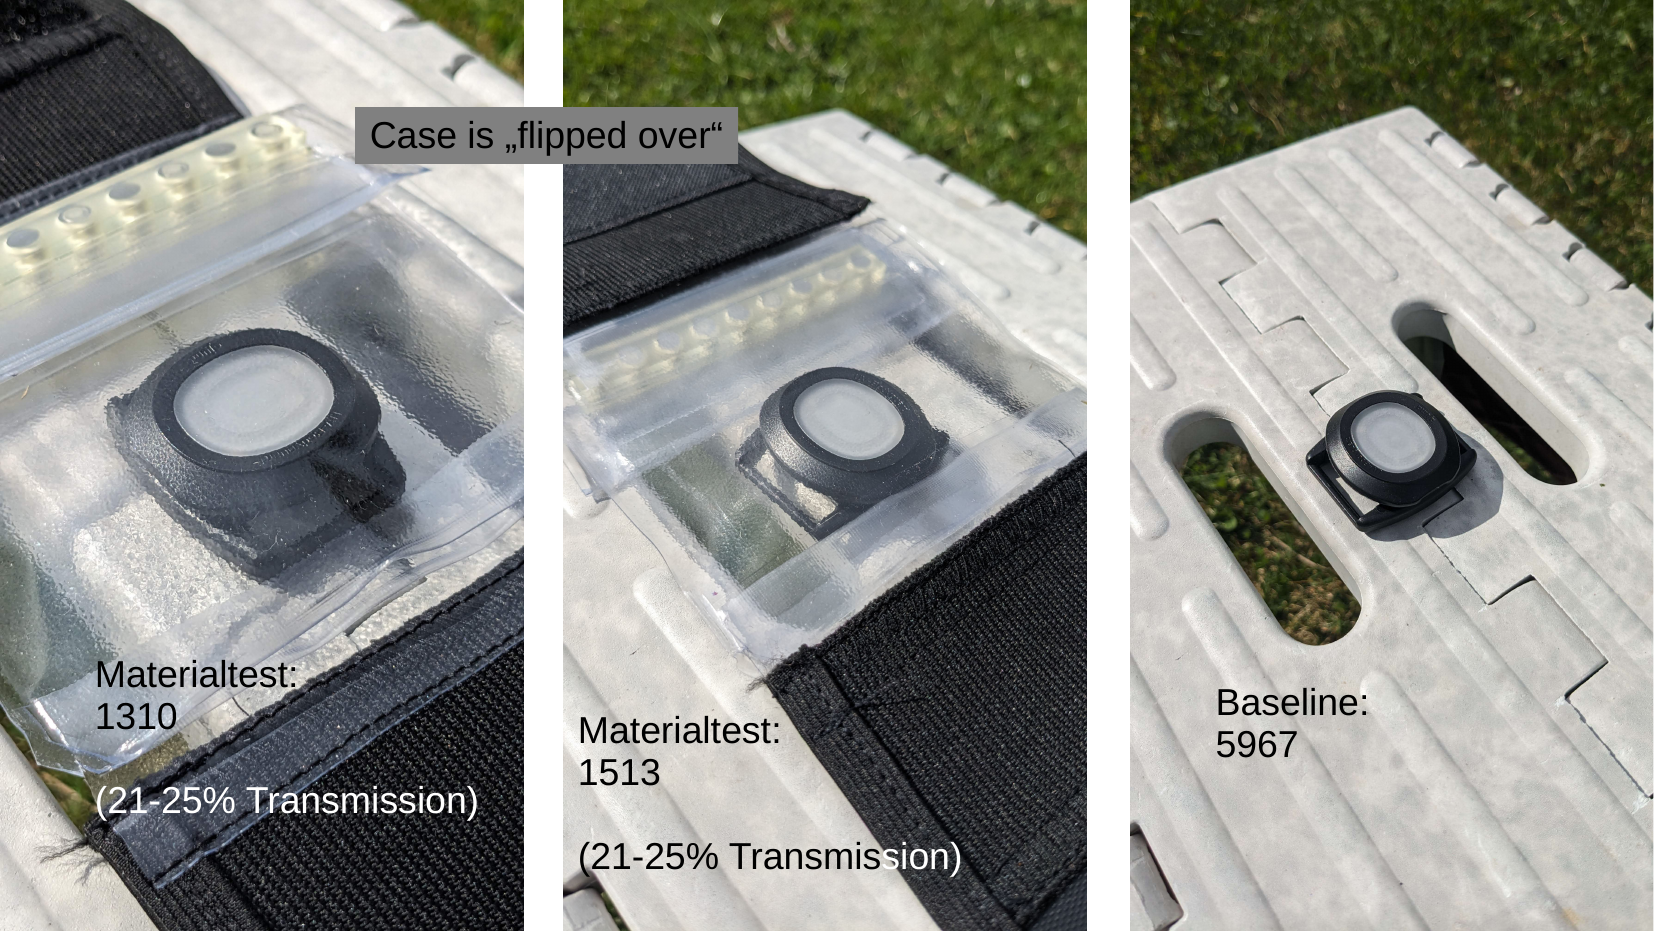

Case is „flipped over“
Materialtest:
1310
(21-25% Transmission)
Baseline:
5967
Materialtest:
1513
(21-25% Transmission)